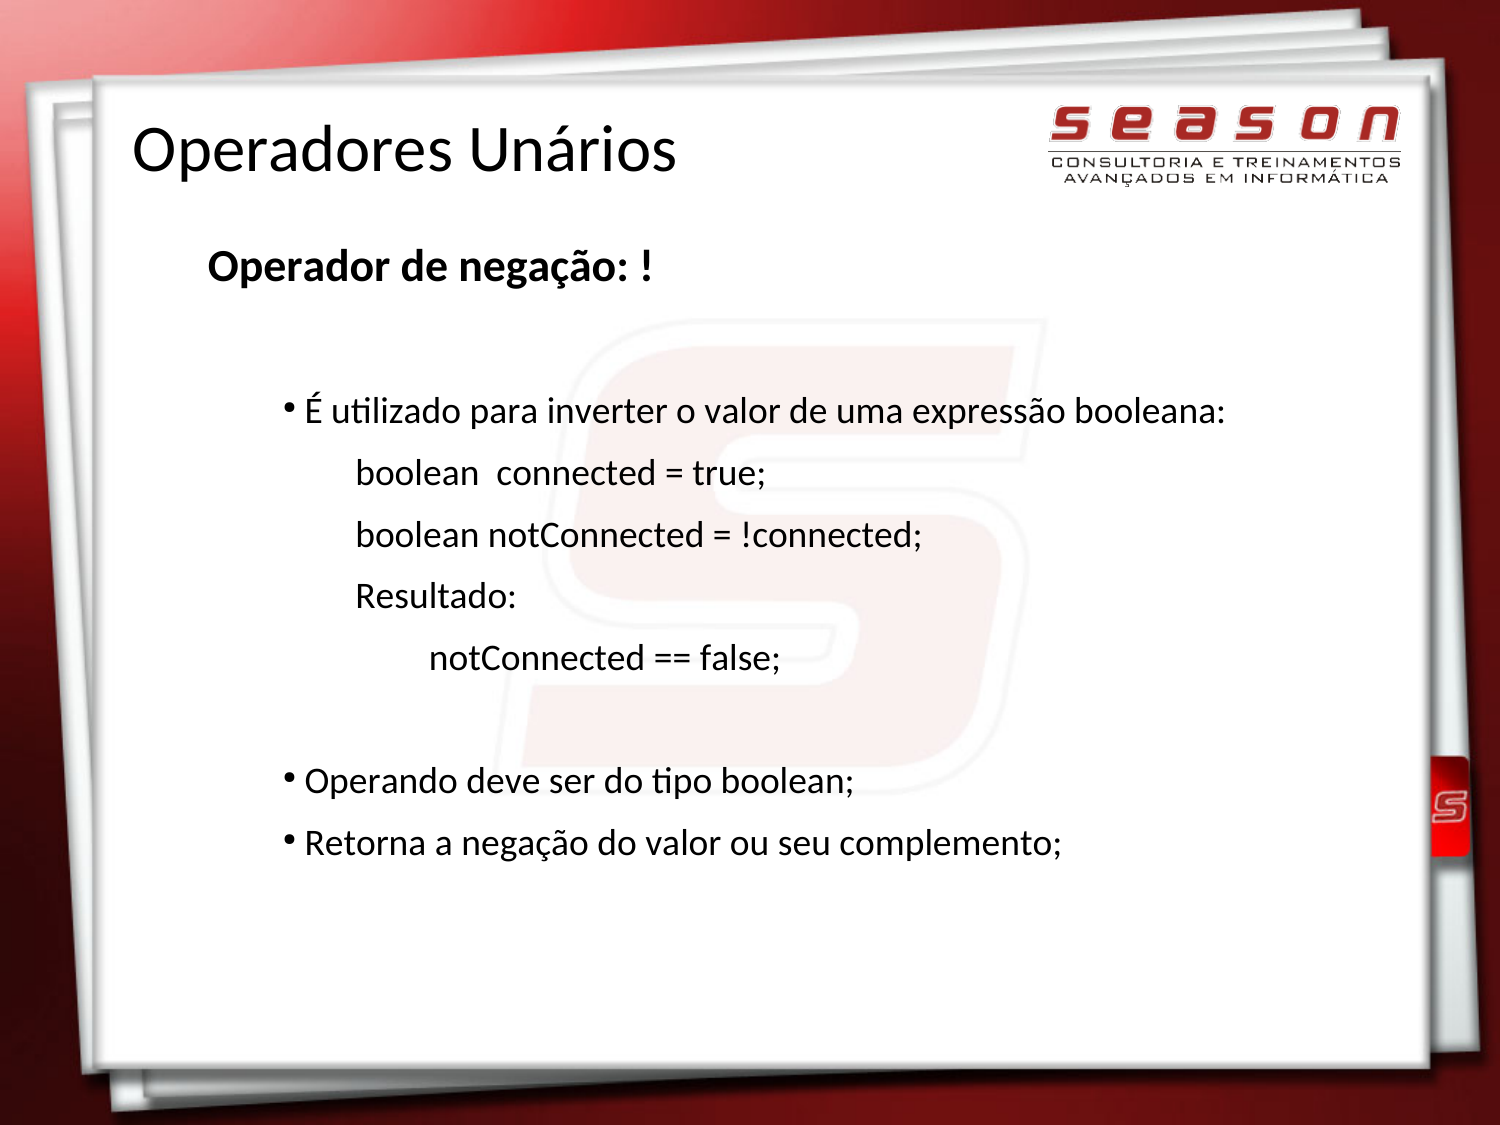

# Operadores Unários
Operador de negação: !
 É utilizado para inverter o valor de uma expressão booleana:
		boolean connected = true;
		boolean notConnected = !connected;
		Resultado:
			notConnected == false;
 Operando deve ser do tipo boolean;
 Retorna a negação do valor ou seu complemento;